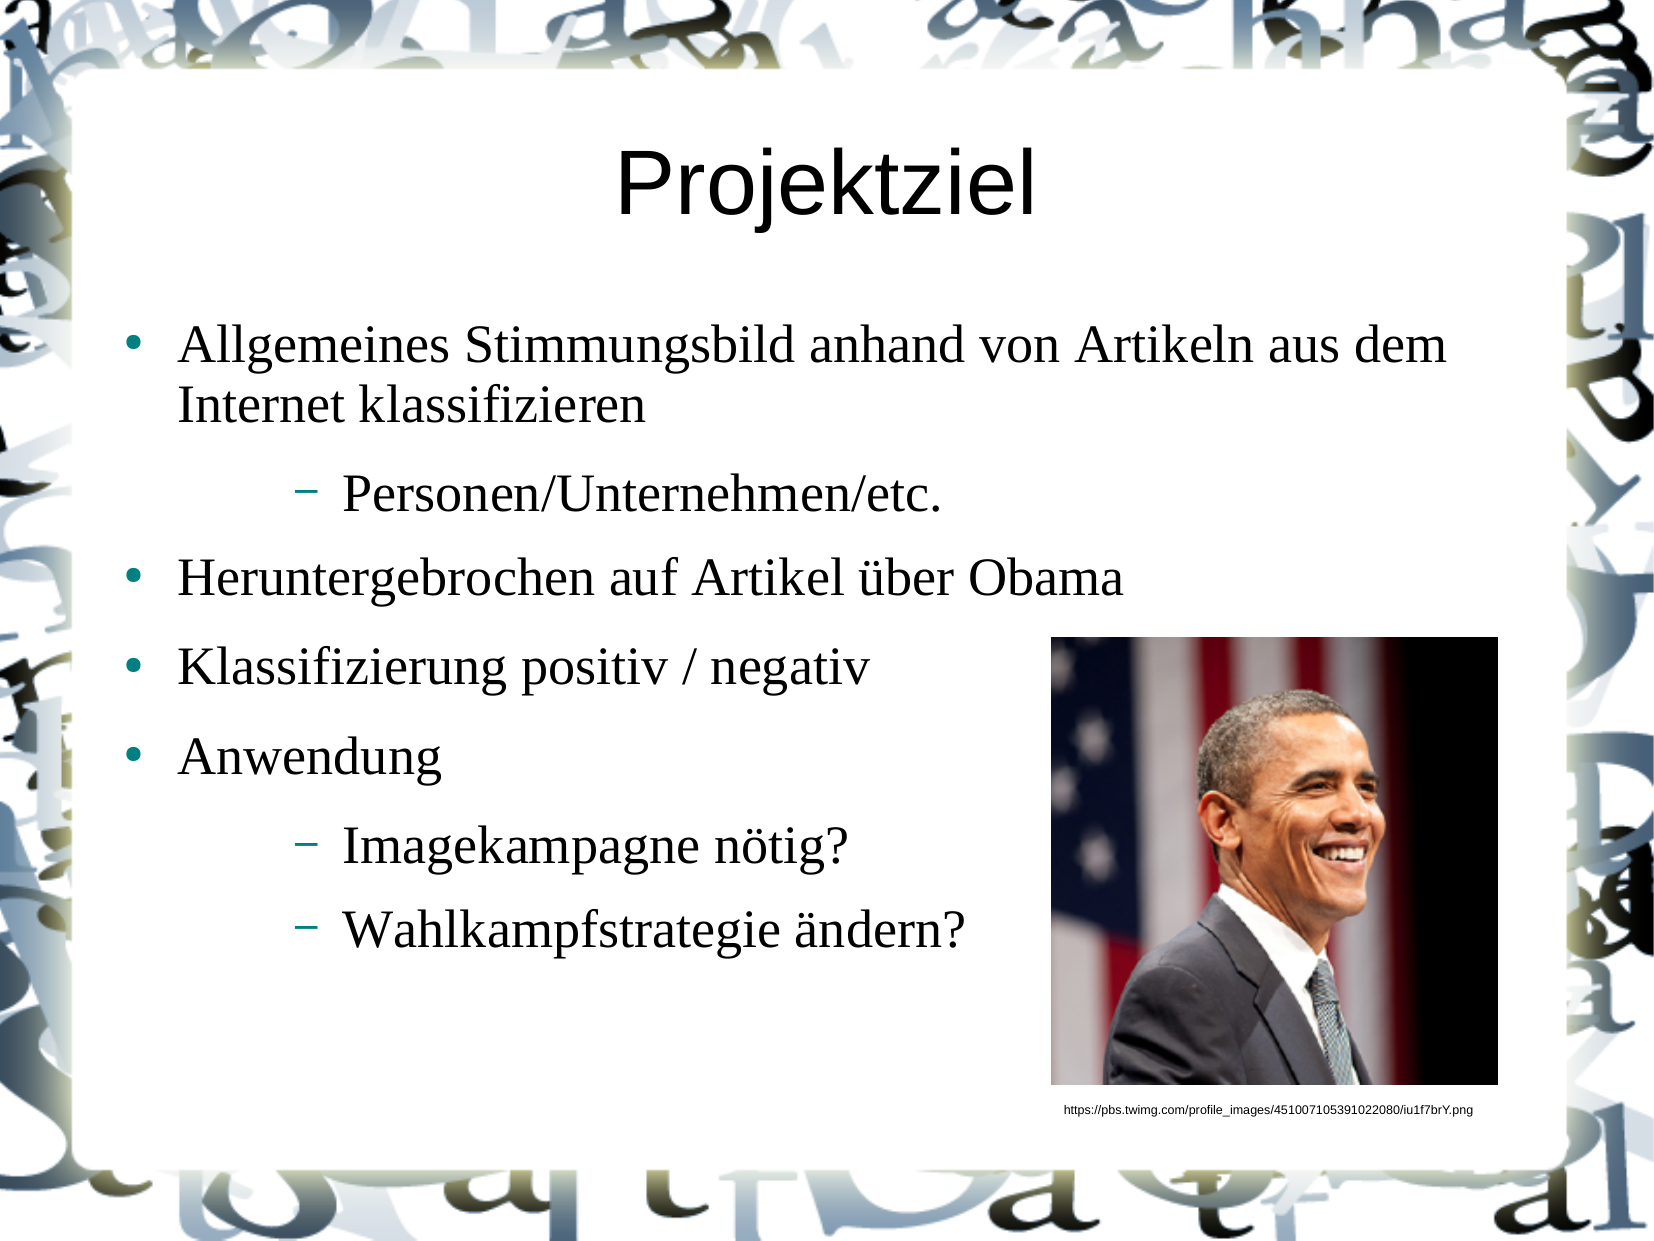

# Projektziel
Allgemeines Stimmungsbild anhand von Artikeln aus dem Internet klassifizieren
Personen/Unternehmen/etc.
Heruntergebrochen auf Artikel über Obama
Klassifizierung positiv / negativ
Anwendung
Imagekampagne nötig?
Wahlkampfstrategie ändern?
https://pbs.twimg.com/profile_images/451007105391022080/iu1f7brY.png